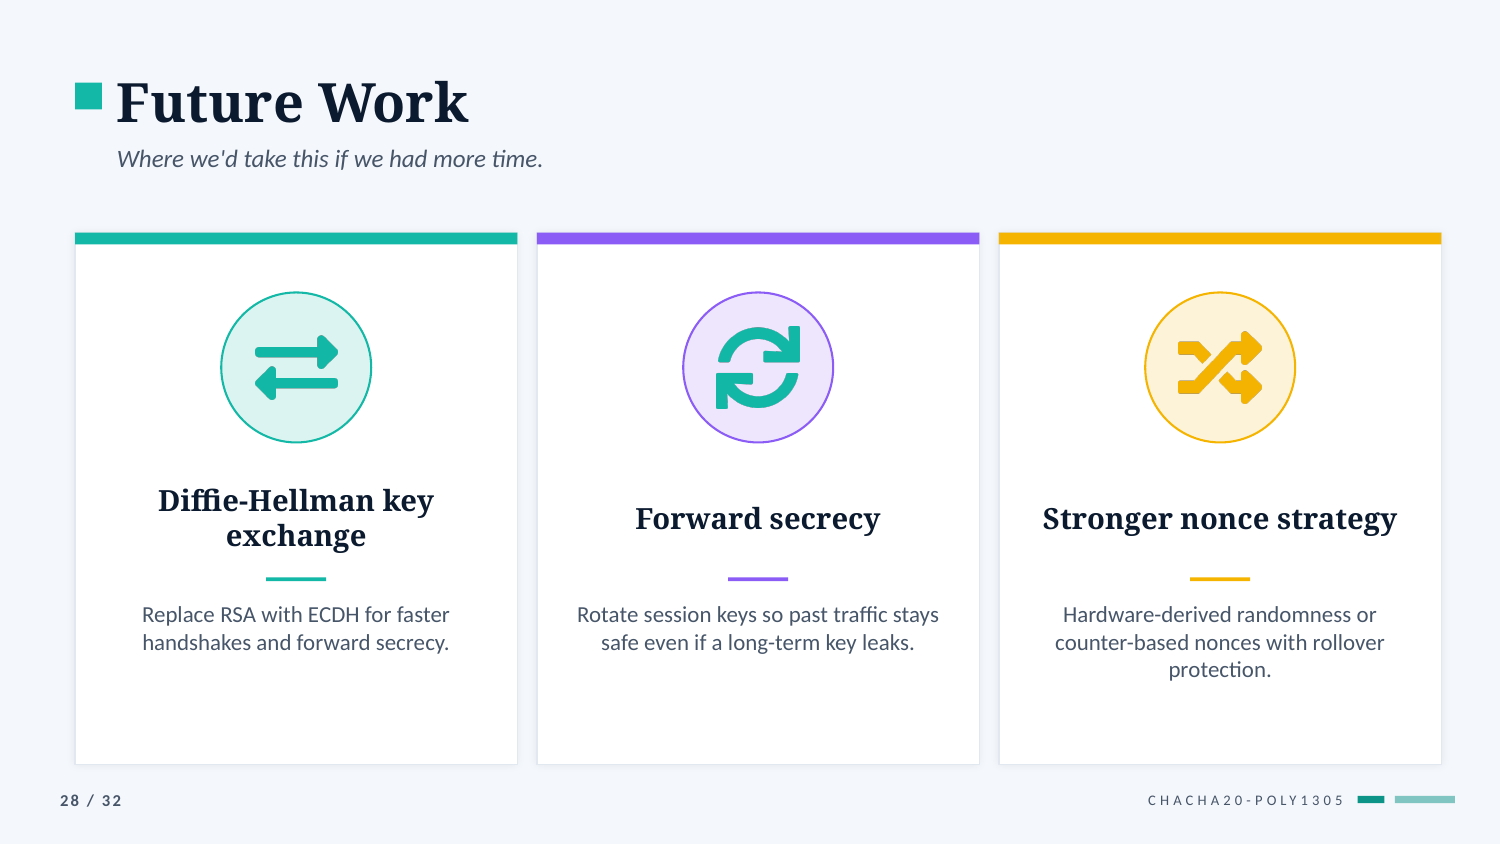

Future Work
Where we'd take this if we had more time.
Diffie-Hellman key exchange
Forward secrecy
Stronger nonce strategy
Replace RSA with ECDH for faster handshakes and forward secrecy.
Rotate session keys so past traffic stays safe even if a long-term key leaks.
Hardware-derived randomness or counter-based nonces with rollover protection.
28 / 32
CHACHA20-POLY1305